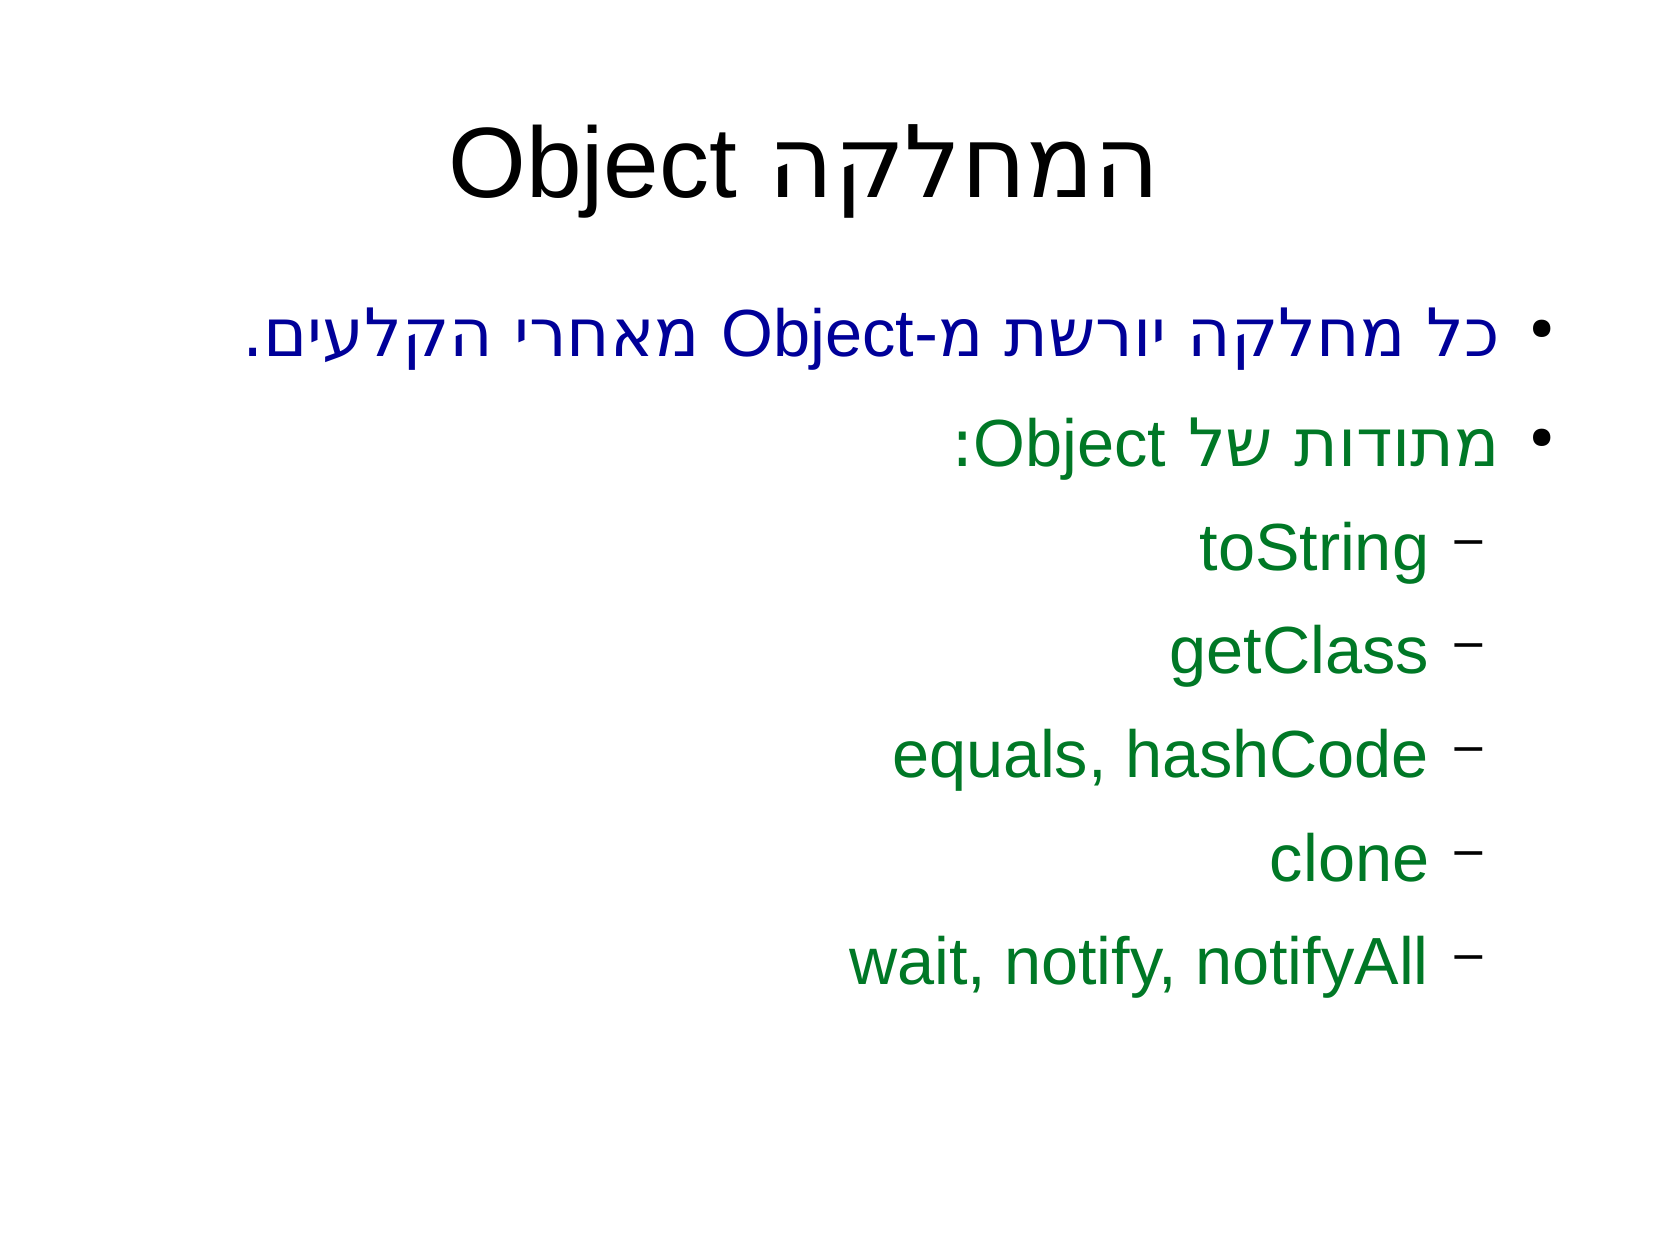

המחלקה Object
# כל מחלקה יורשת מ-Object מאחרי הקלעים.
מתודות של Object:
toString
getClass
equals, hashCode
clone
wait, notify, notifyAll